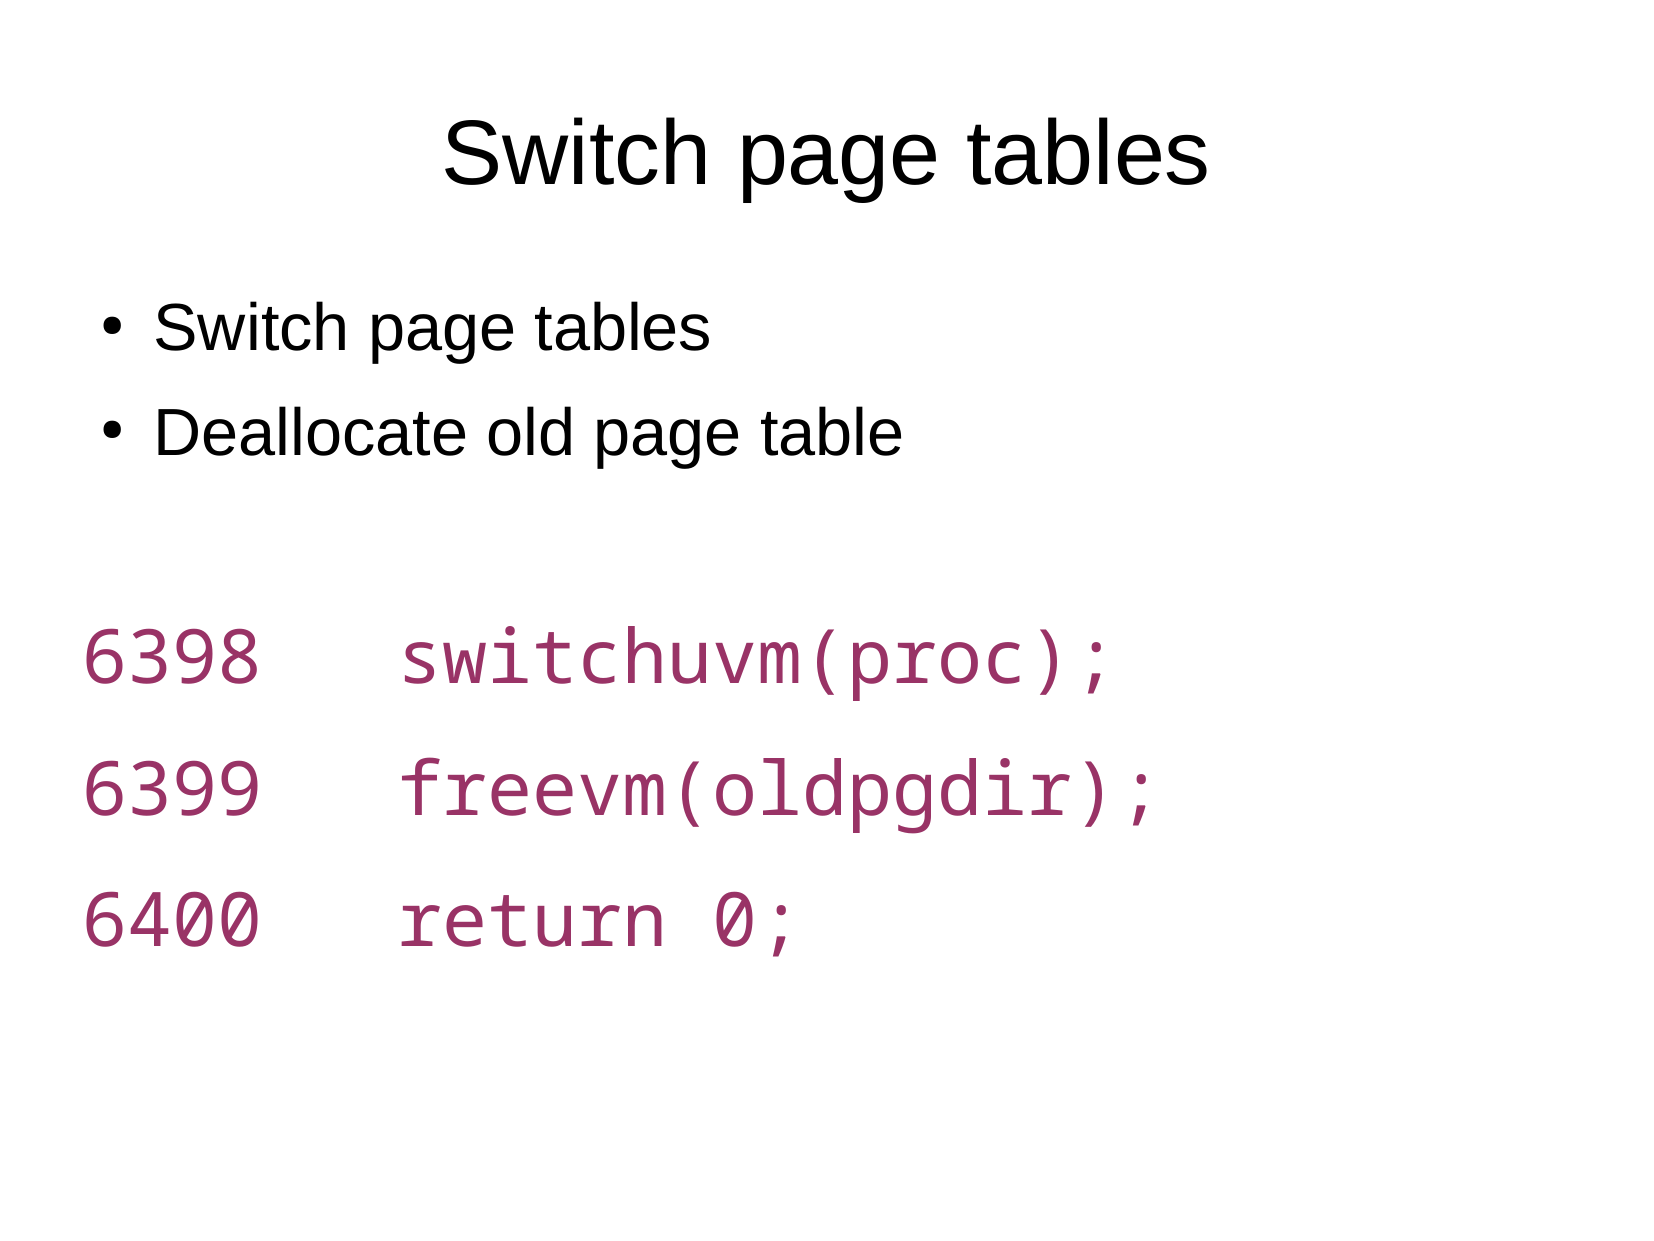

# Switch page tables
Switch page tables
Deallocate old page table
6398 switchuvm(proc);
6399 freevm(oldpgdir);
6400 return 0;